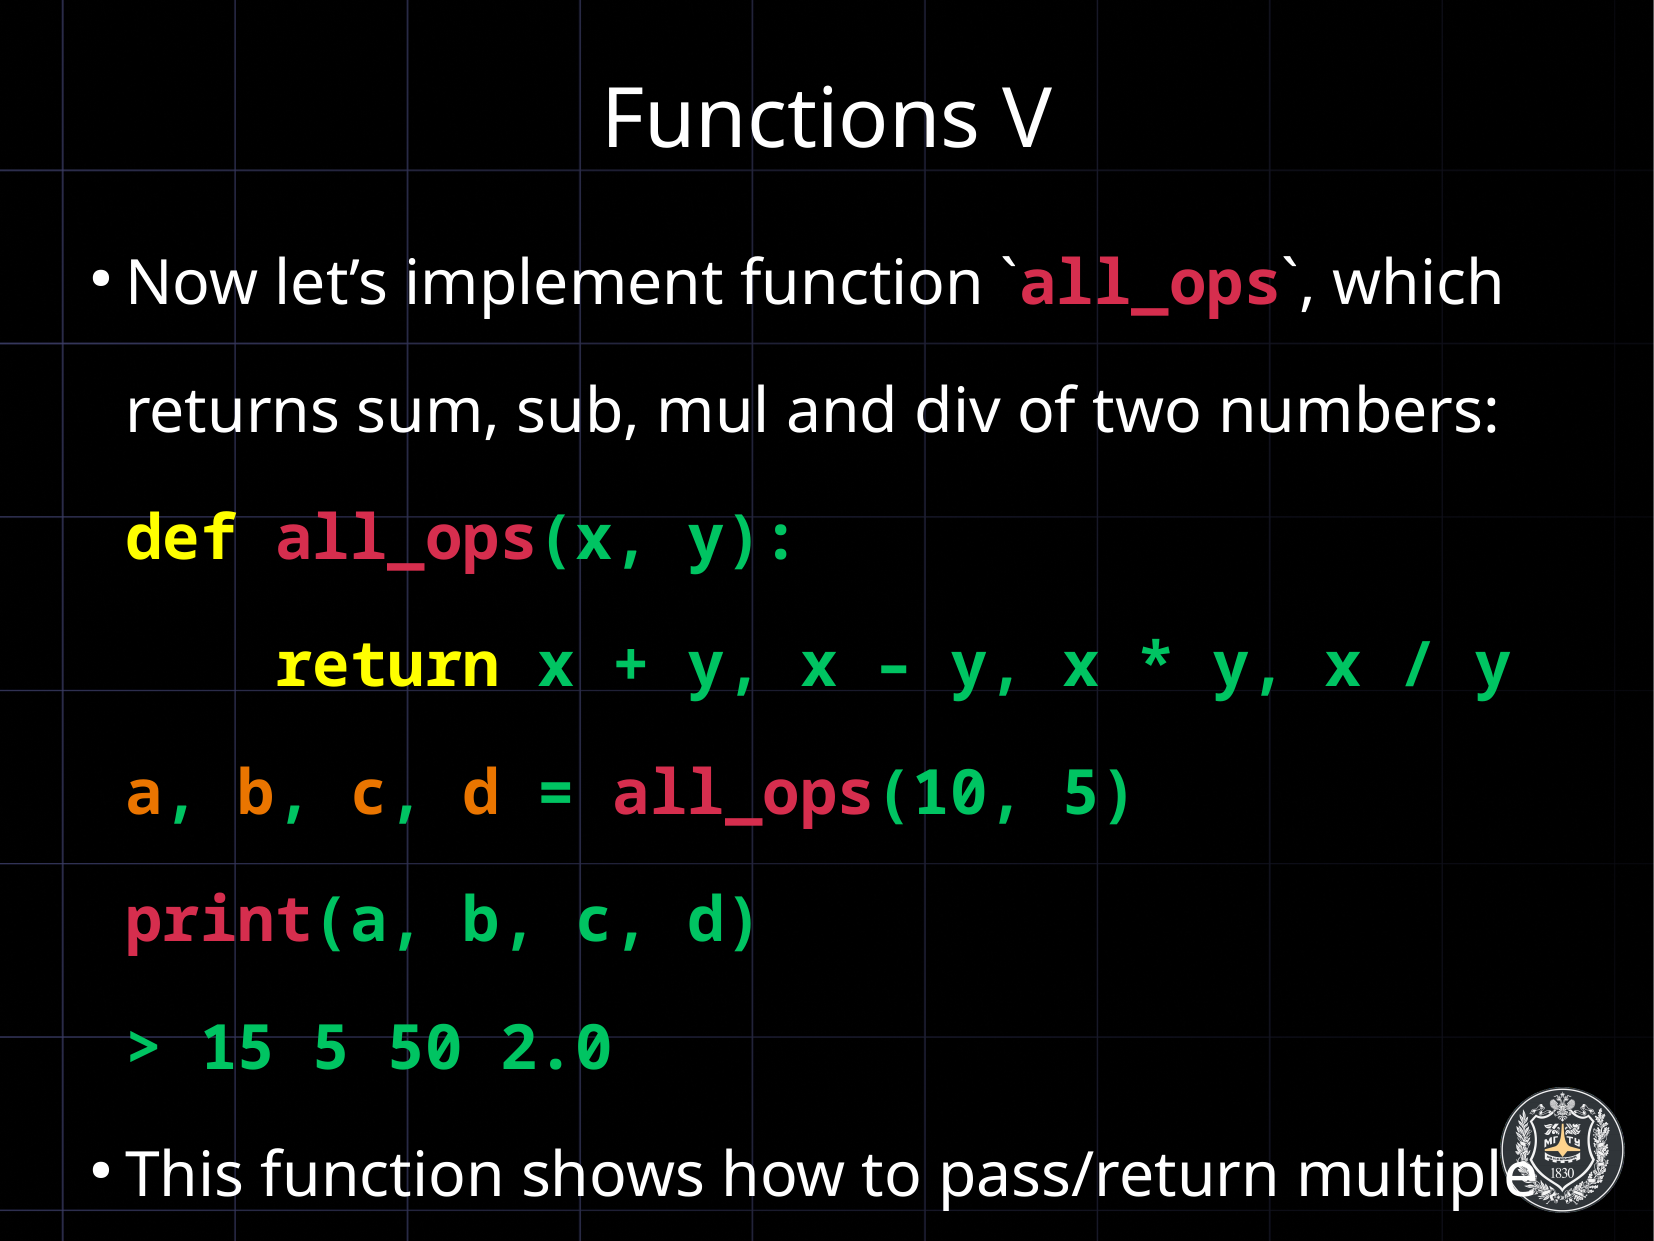

# Functions V
Now let’s implement function `all_ops`, which returns sum, sub, mul and div of two numbers:
def all_ops(x, y):
 return x + y, x – y, x * y, x / y
a, b, c, d = all_ops(10, 5)
print(a, b, c, d)
> 15 5 50 2.0
This function shows how to pass/return multiple values to/from function.